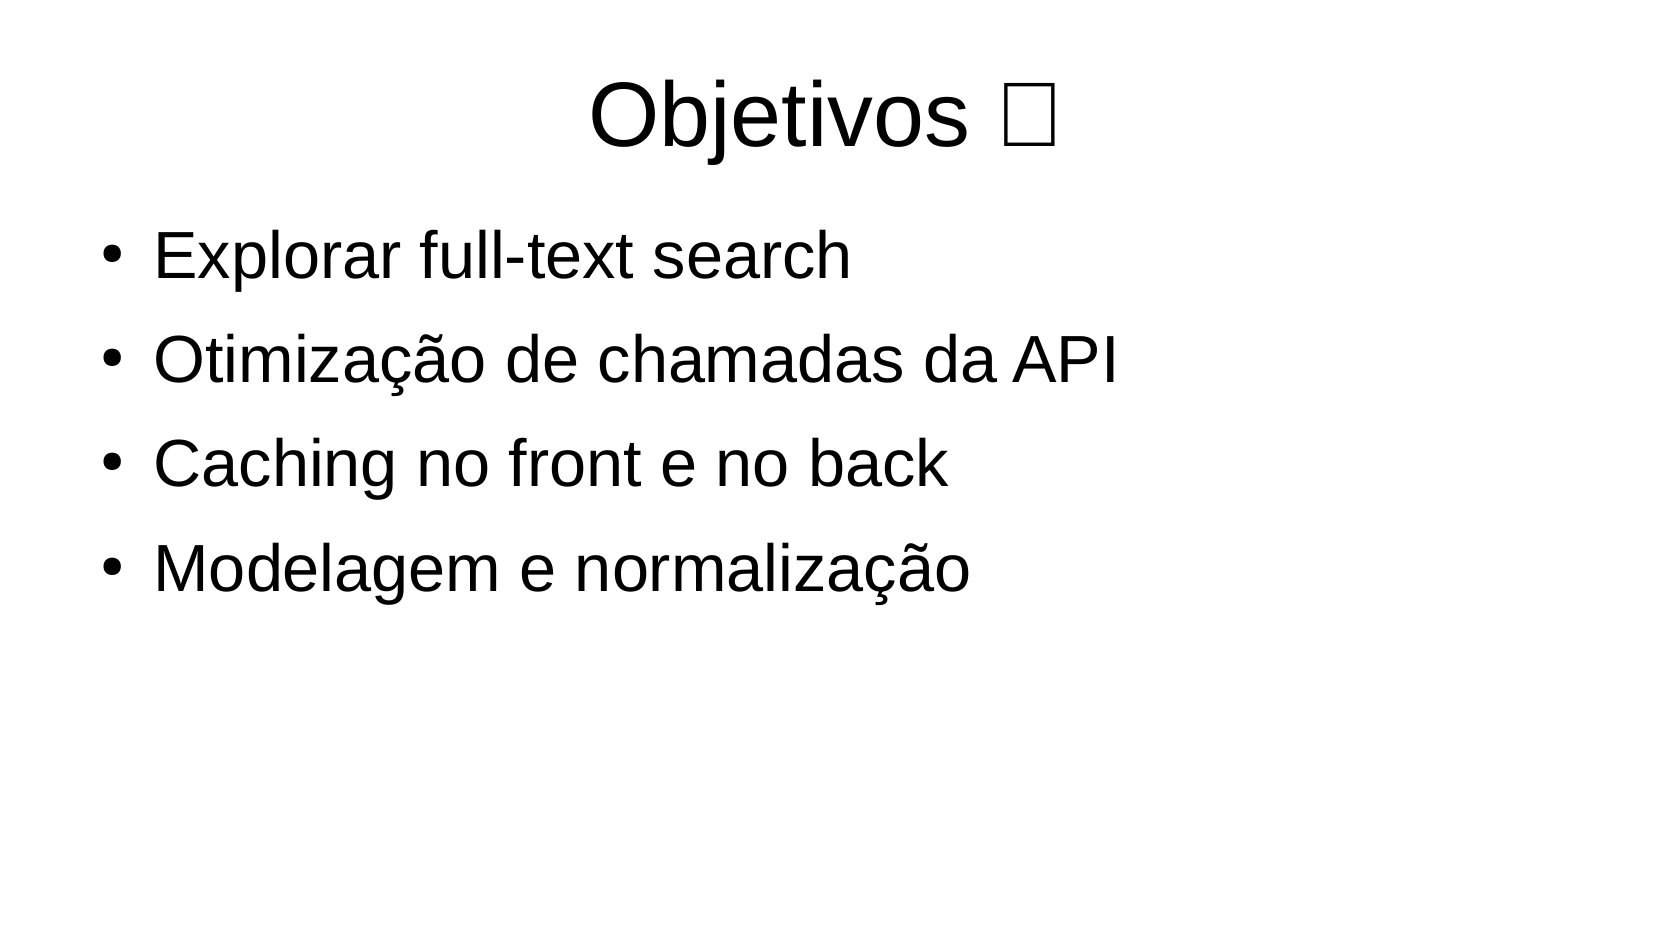

# Objetivos 🎯
Explorar full-text search
Otimização de chamadas da API
Caching no front e no back
Modelagem e normalização